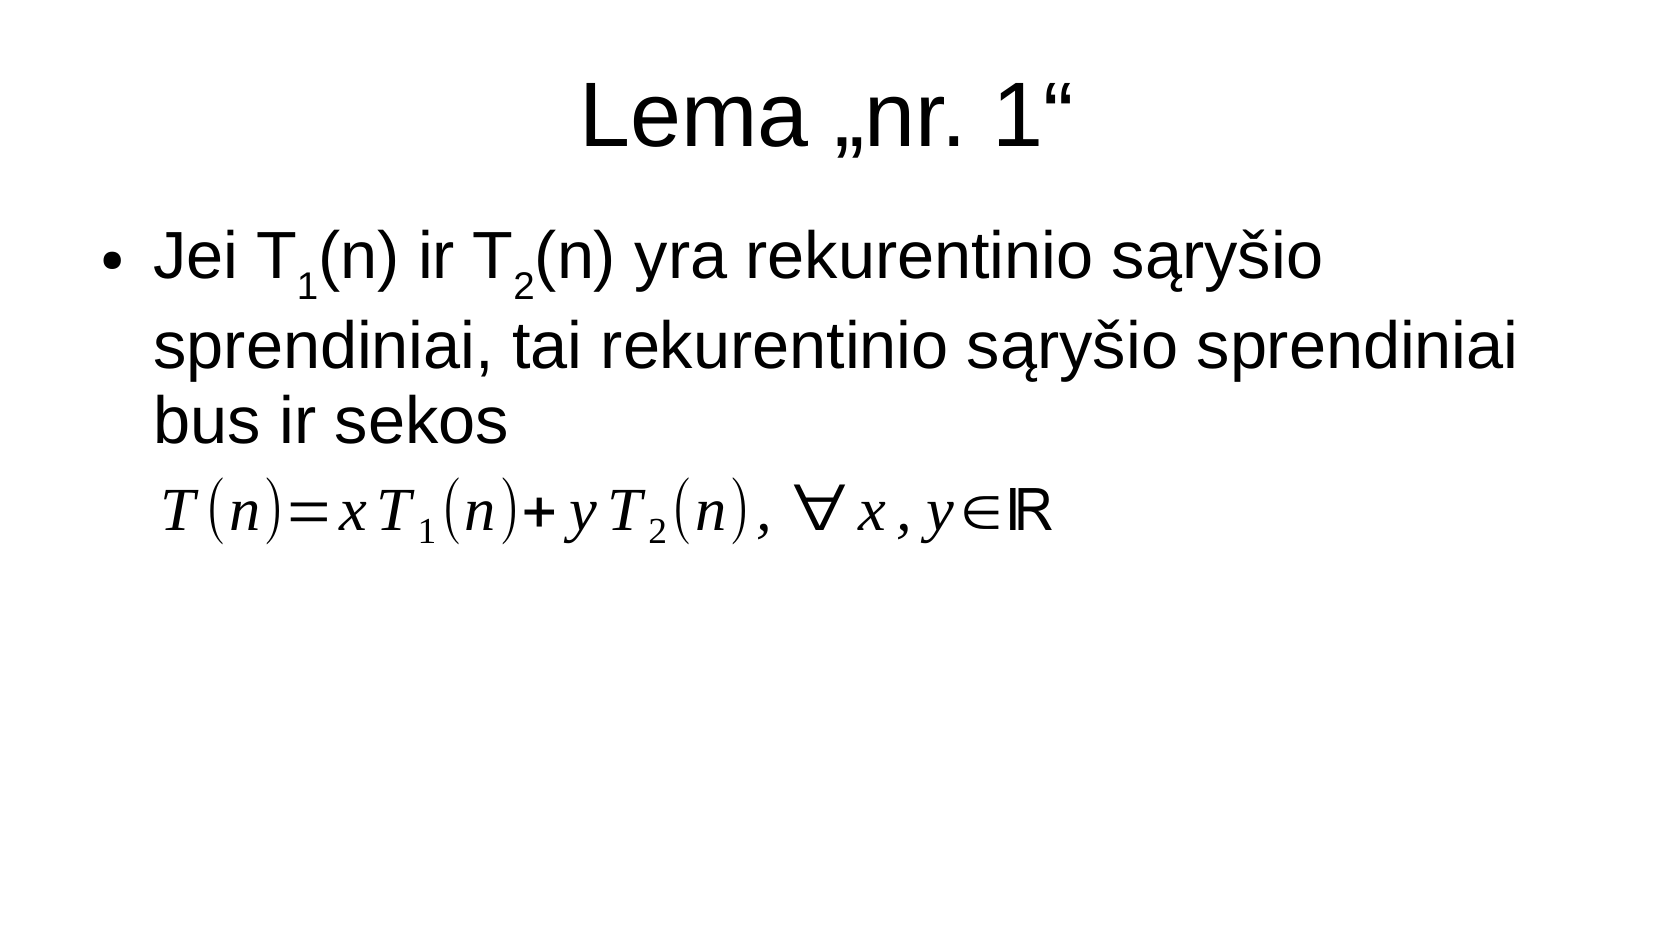

# Lema „nr. 1“
Jei T1(n) ir T2(n) yra rekurentinio sąryšio sprendiniai, tai rekurentinio sąryšio sprendiniai bus ir sekos